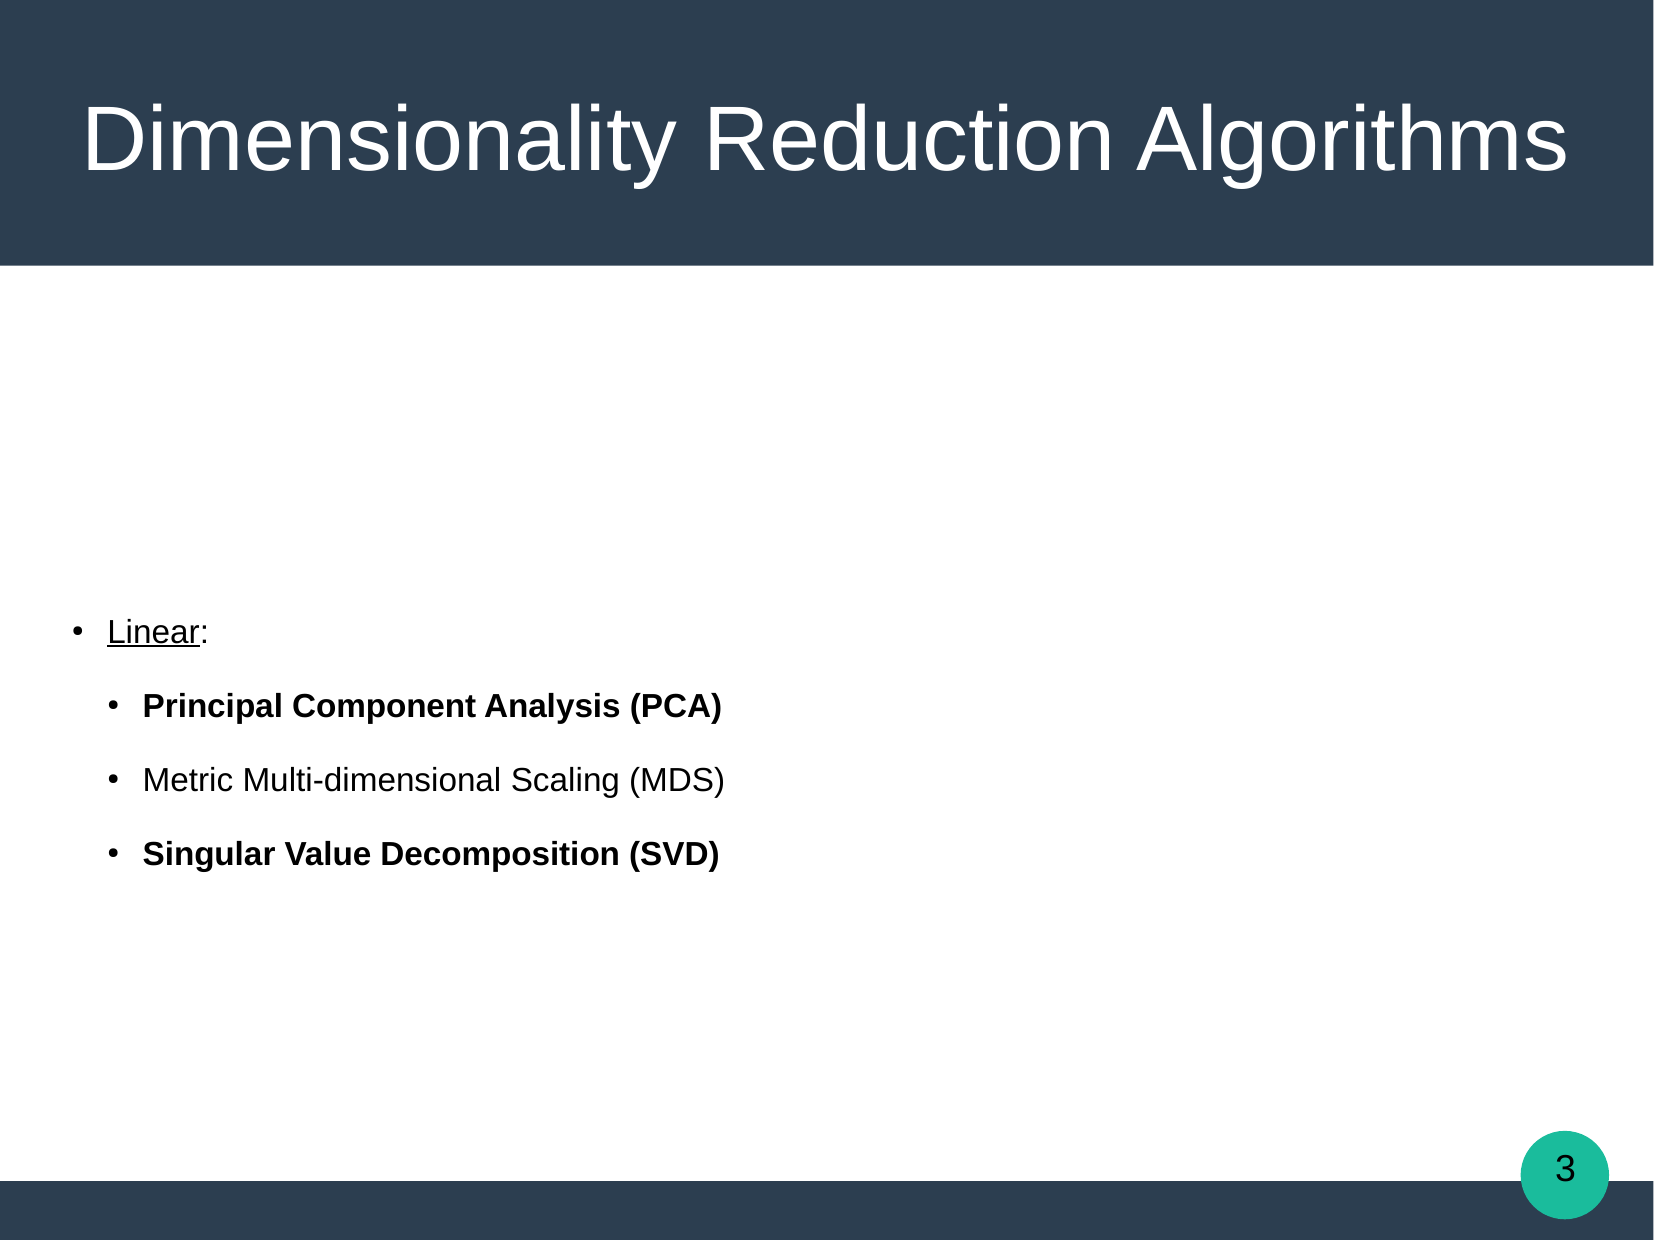

# Dimensionality Reduction Algorithms
Linear:
Principal Component Analysis (PCA)
Metric Multi-dimensional Scaling (MDS)
Singular Value Decomposition (SVD)